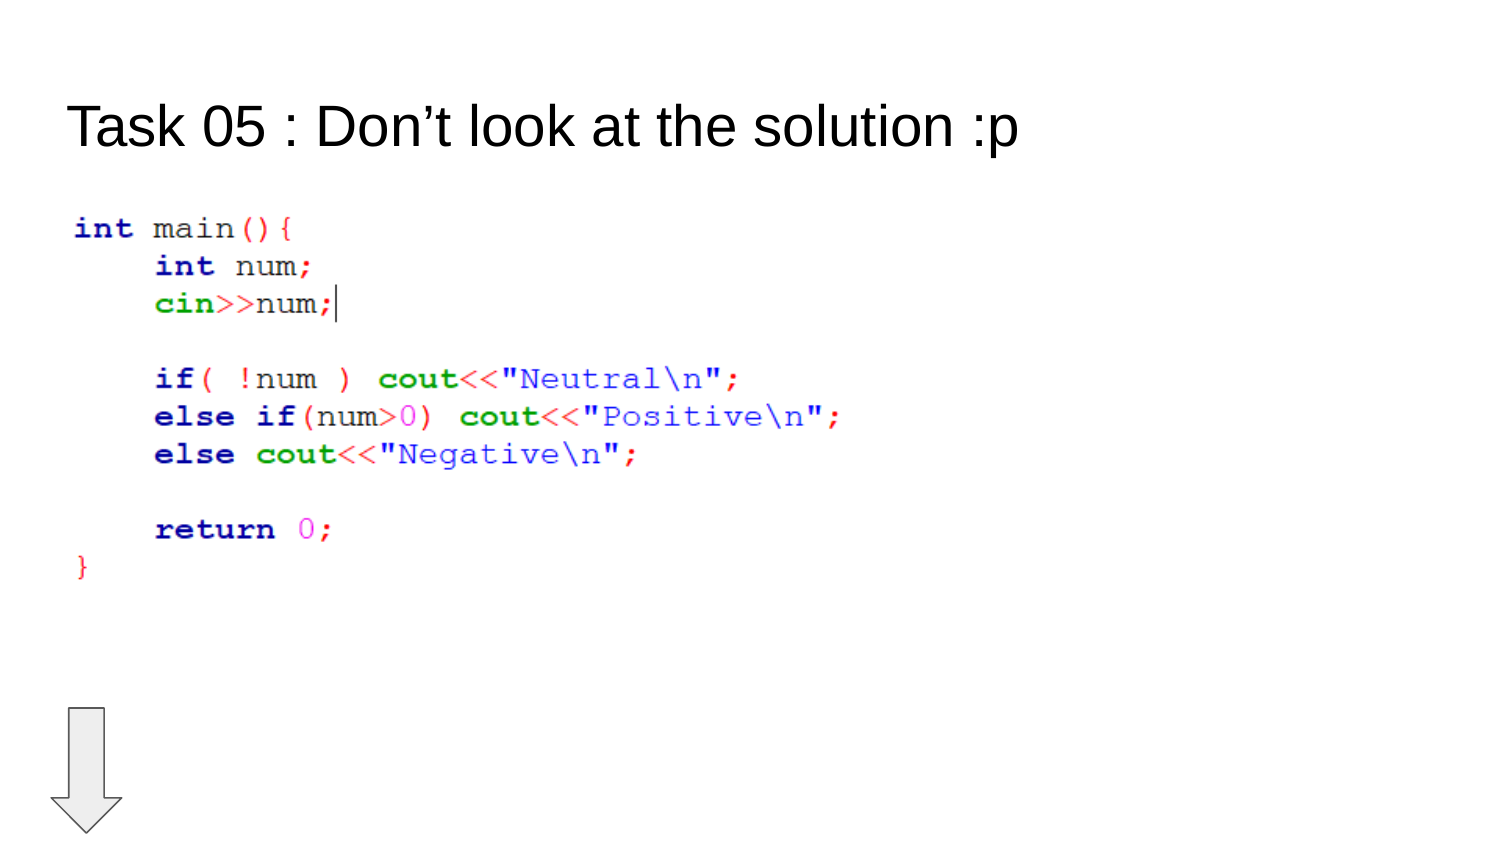

# Task 05 : Don’t look at the solution :p